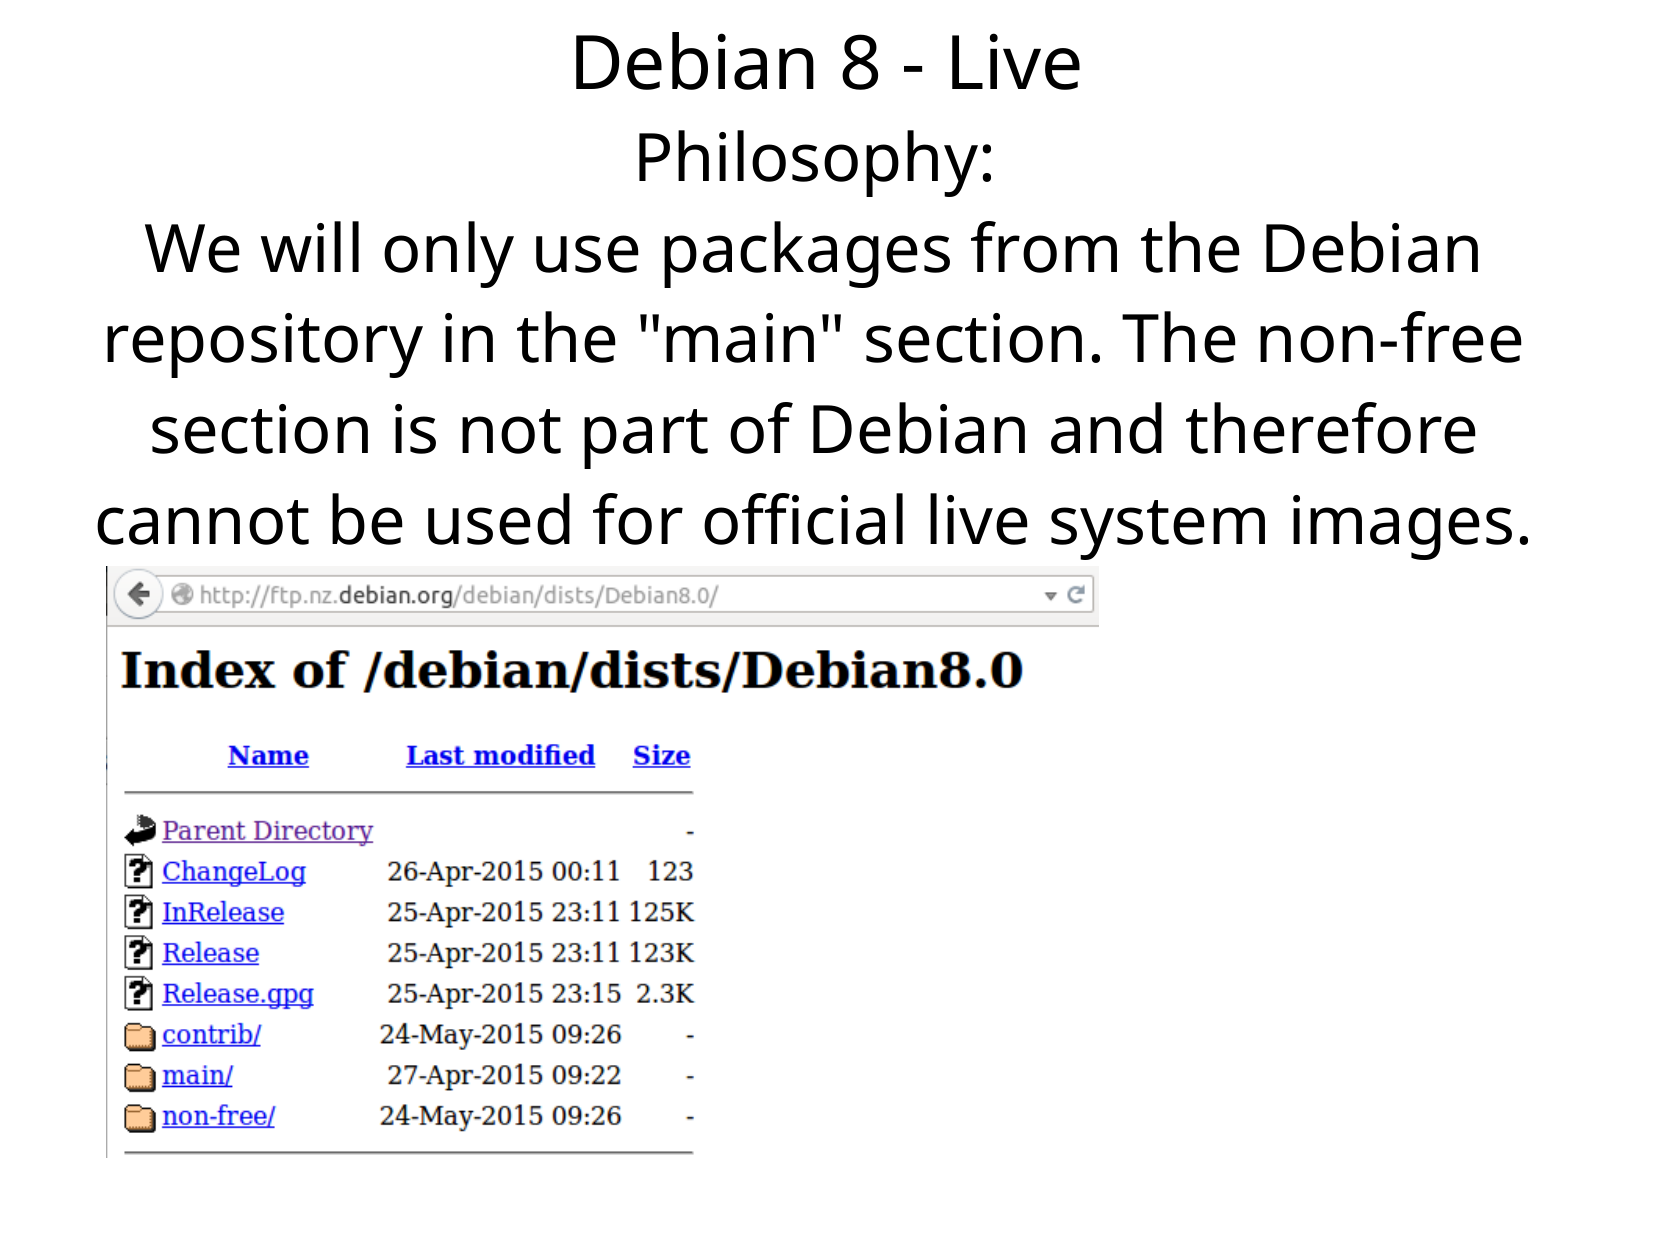

# Debian 8 - Live
Philosophy:
We will only use packages from the Debian repository in the "main" section. The non-free section is not part of Debian and therefore cannot be used for official live system images.